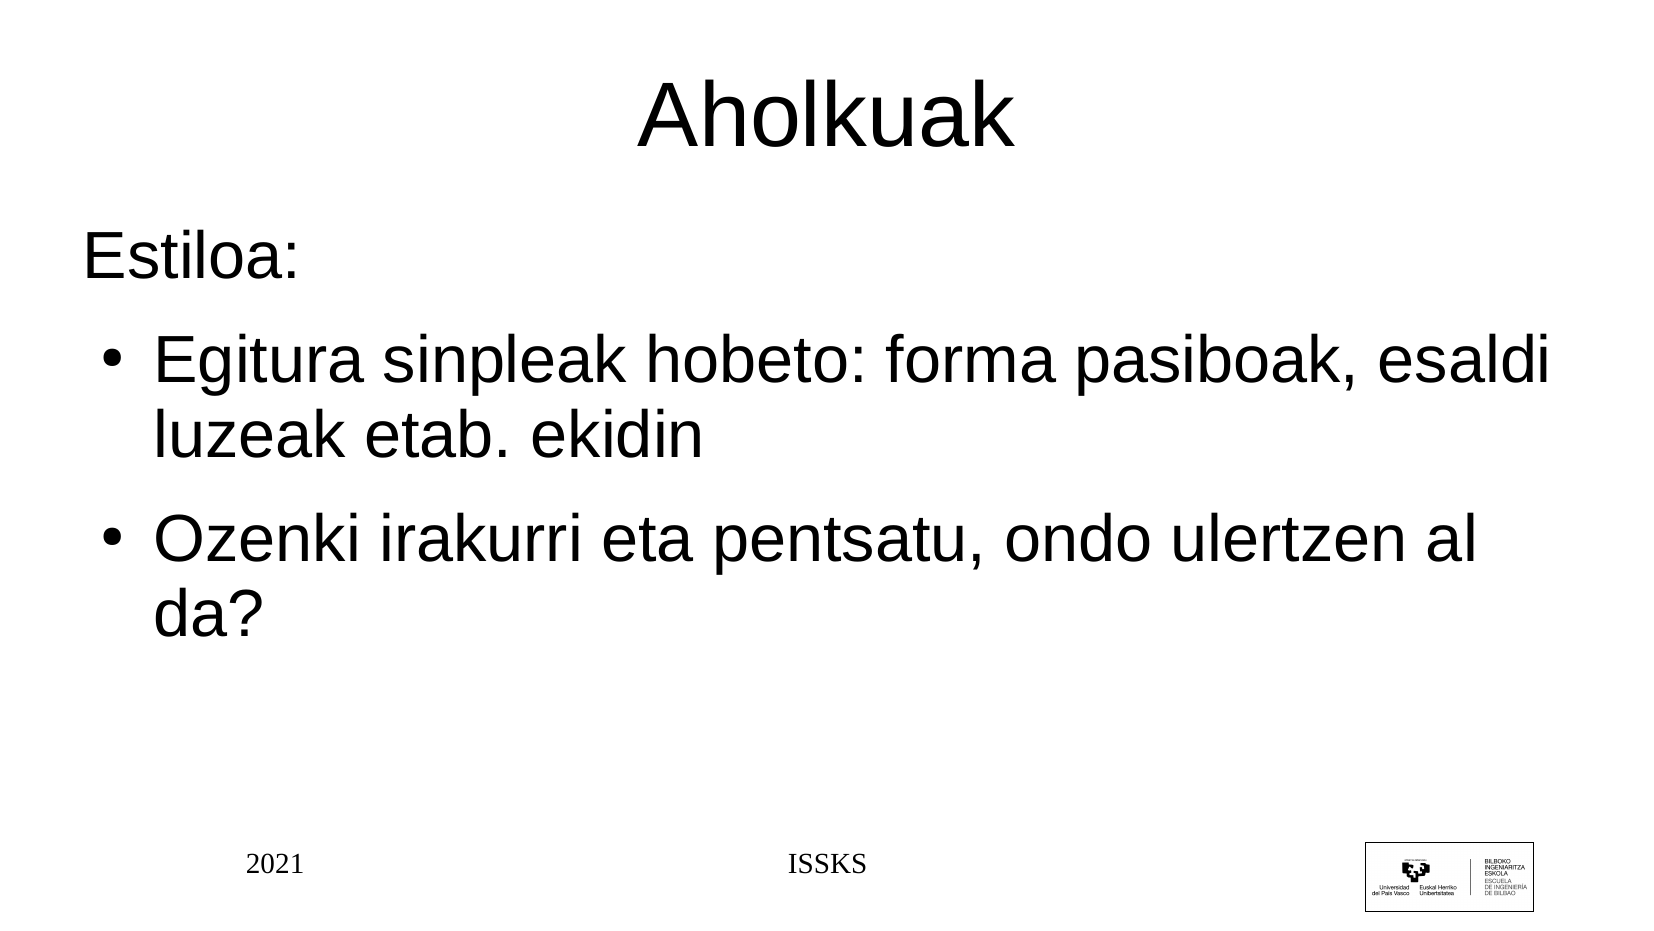

# Aholkuak
Estiloa:
Egitura sinpleak hobeto: forma pasiboak, esaldi luzeak etab. ekidin
Ozenki irakurri eta pentsatu, ondo ulertzen al da?